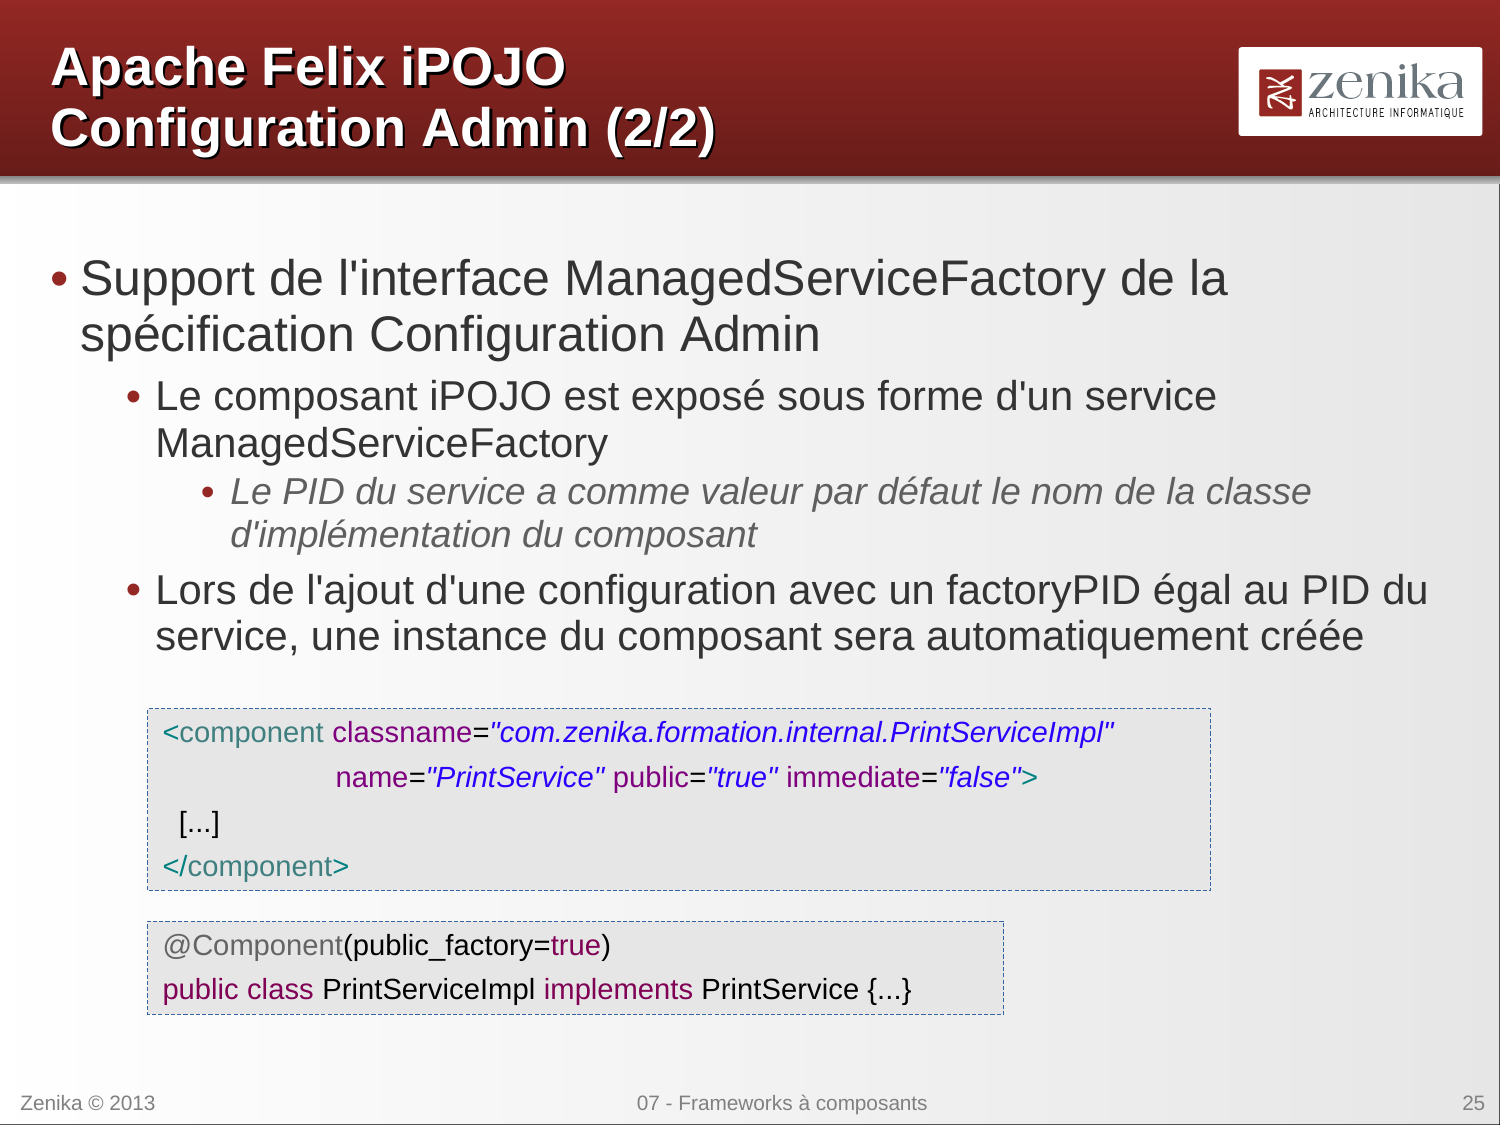

# Apache Felix iPOJO Configuration Admin (2/2)
Support de l'interface ManagedServiceFactory de la spécification Configuration Admin
Le composant iPOJO est exposé sous forme d'un service ManagedServiceFactory
Le PID du service a comme valeur par défaut le nom de la classe d'implémentation du composant
Lors de l'ajout d'une configuration avec un factoryPID égal au PID du service, une instance du composant sera automatiquement créée
<component classname="com.zenika.formation.internal.PrintServiceImpl"
 name="PrintService" public="true" immediate="false">
 [...]
</component>
@Component(public_factory=true)
public class PrintServiceImpl implements PrintService {...}